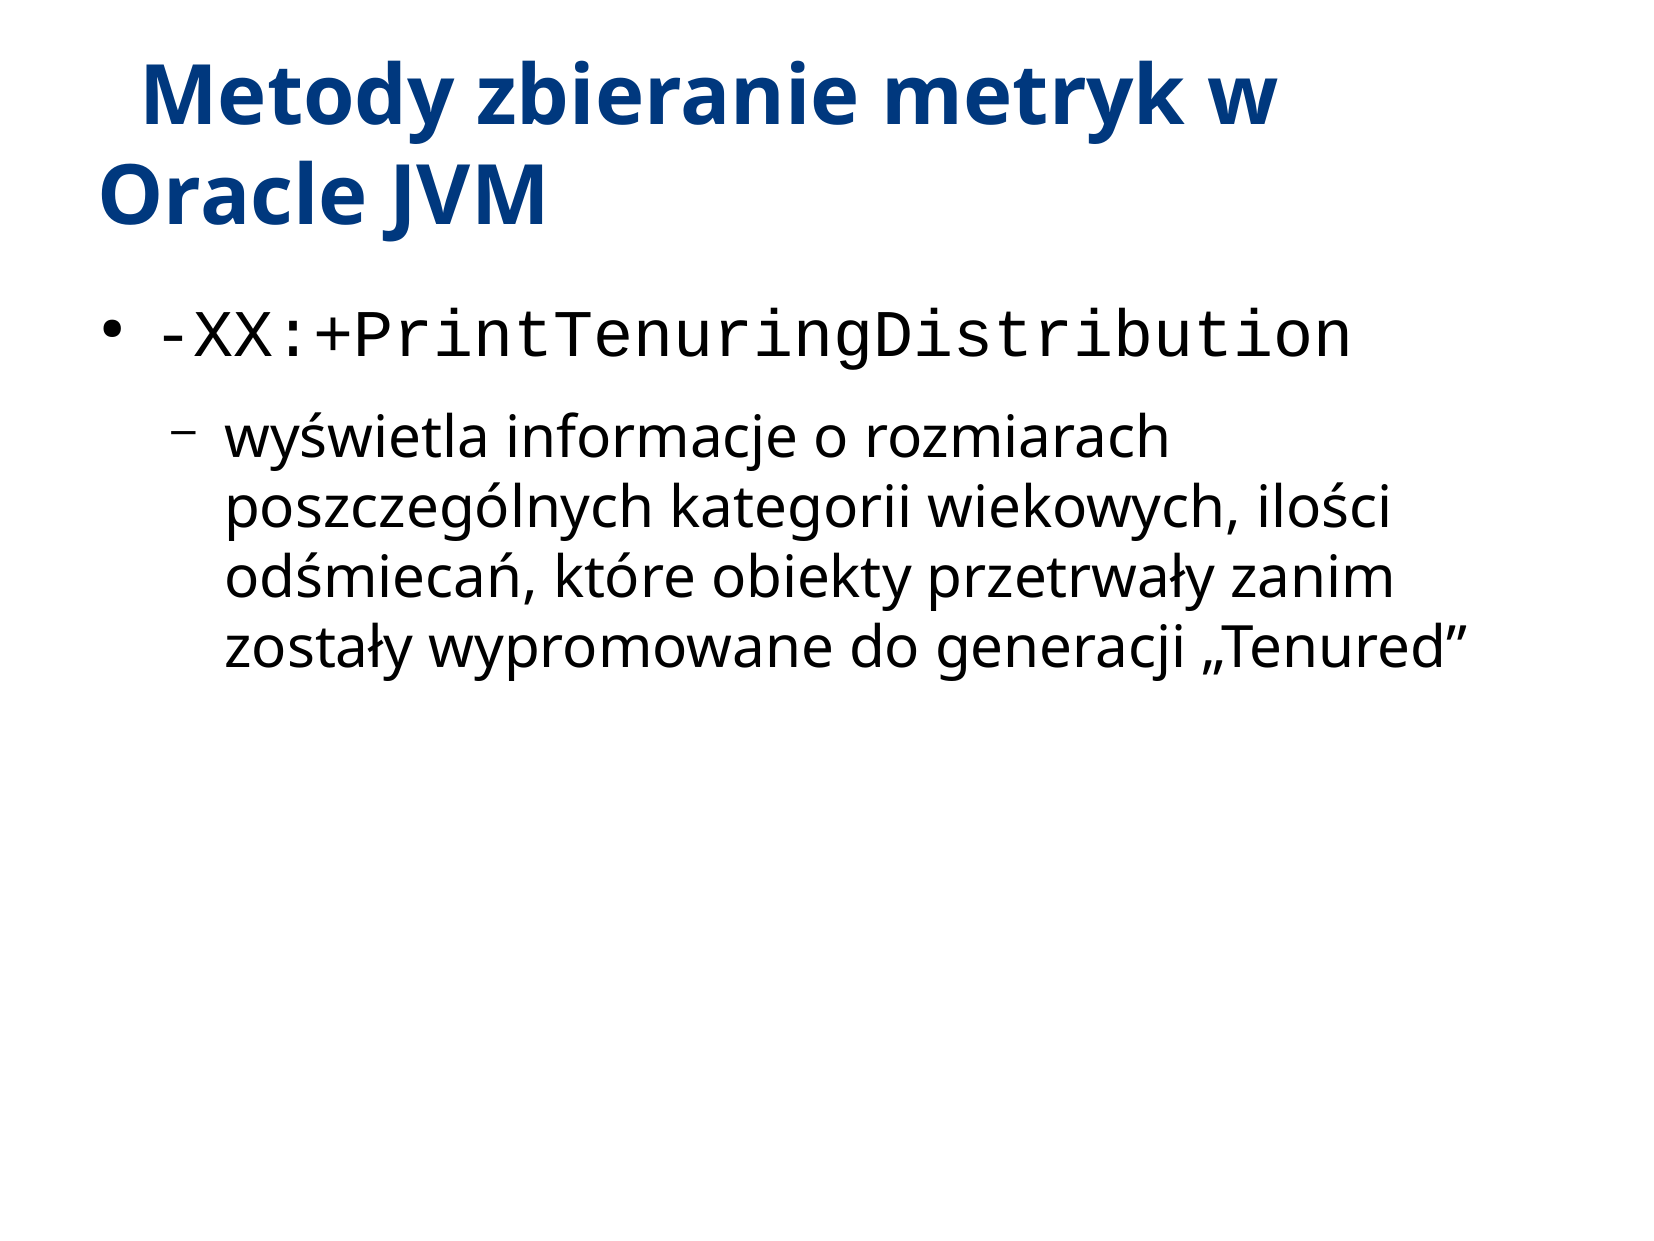

# Metody zbieranie metryk w Oracle JVM
-XX:+PrintTenuringDistribution
wyświetla informacje o rozmiarach poszczególnych kategorii wiekowych, ilości odśmiecań, które obiekty przetrwały zanim zostały wypromowane do generacji „Tenured”